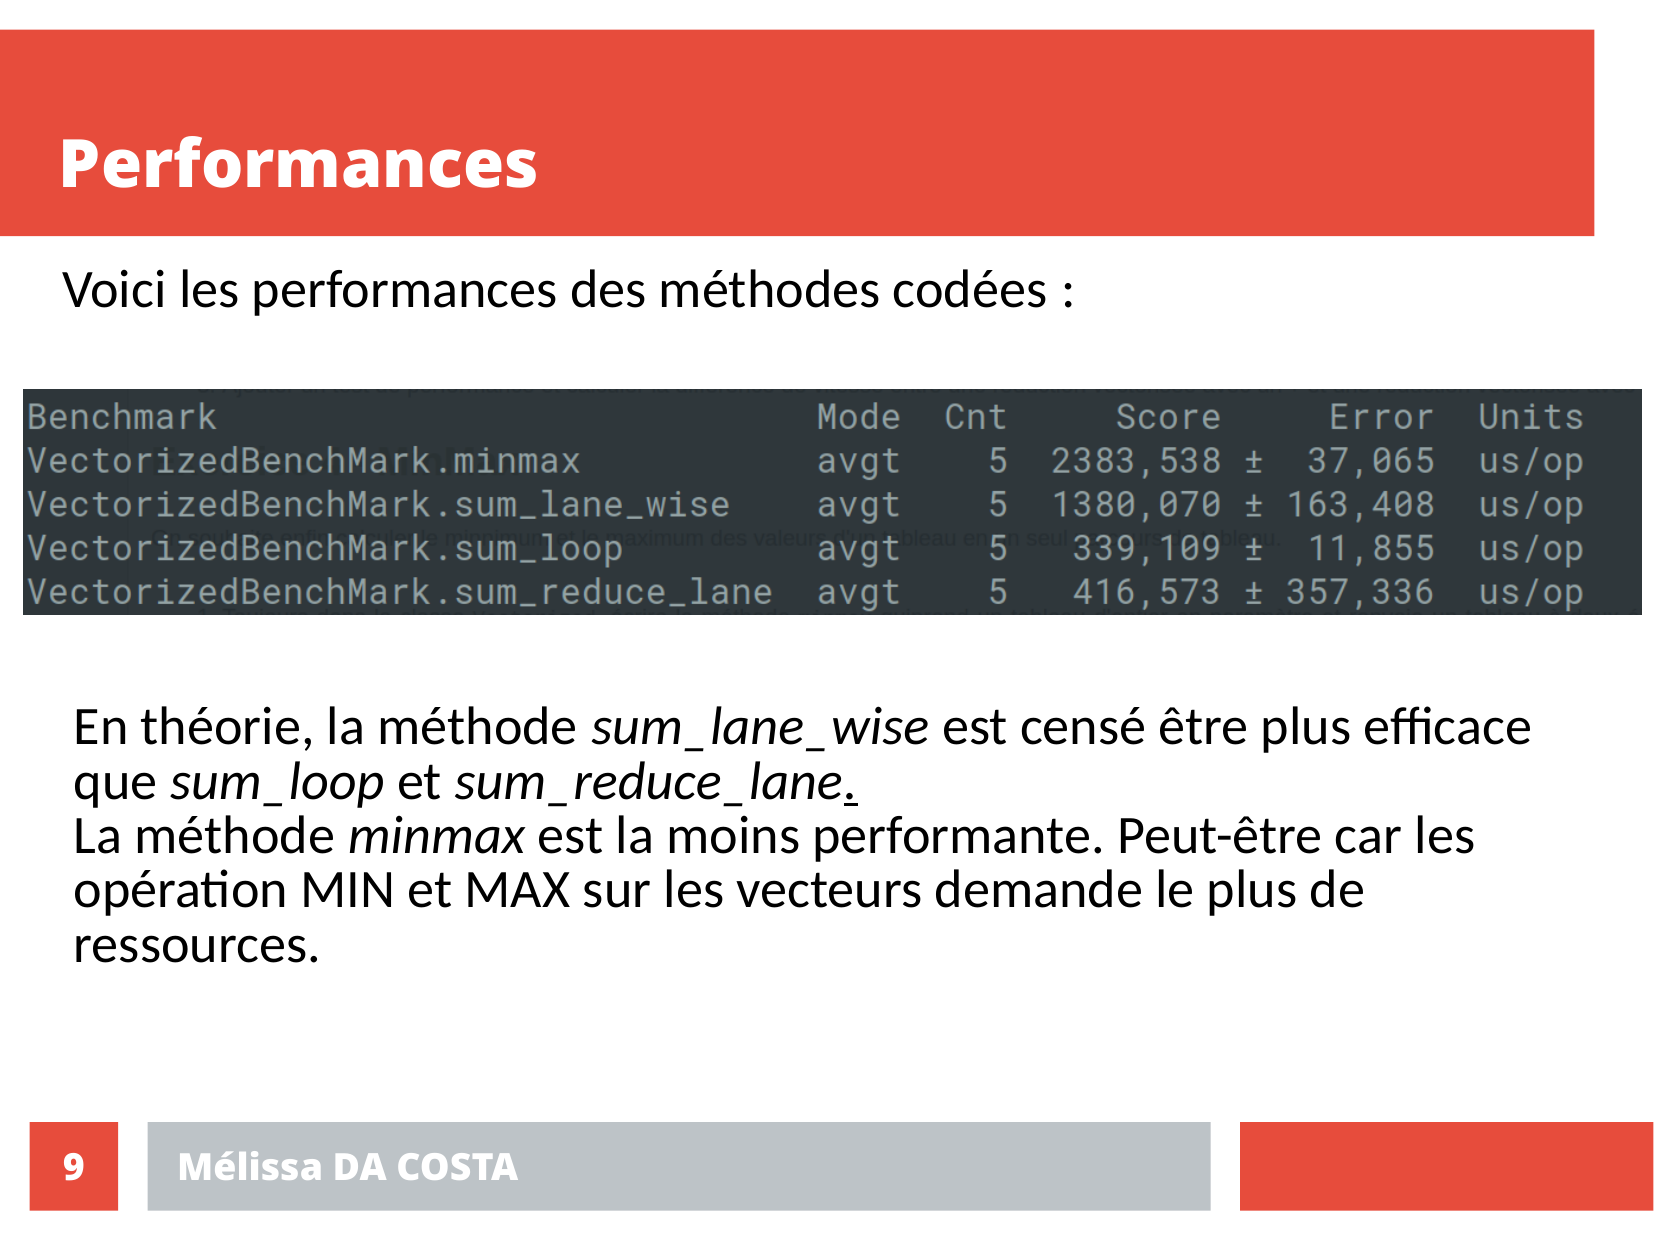

# Performances
Voici les performances des méthodes codées :
En théorie, la méthode sum_lane_wise est censé être plus efficace que sum_loop et sum_reduce_lane.
La méthode minmax est la moins performante. Peut-être car les opération MIN et MAX sur les vecteurs demande le plus de ressources.
9
Mélissa DA COSTA